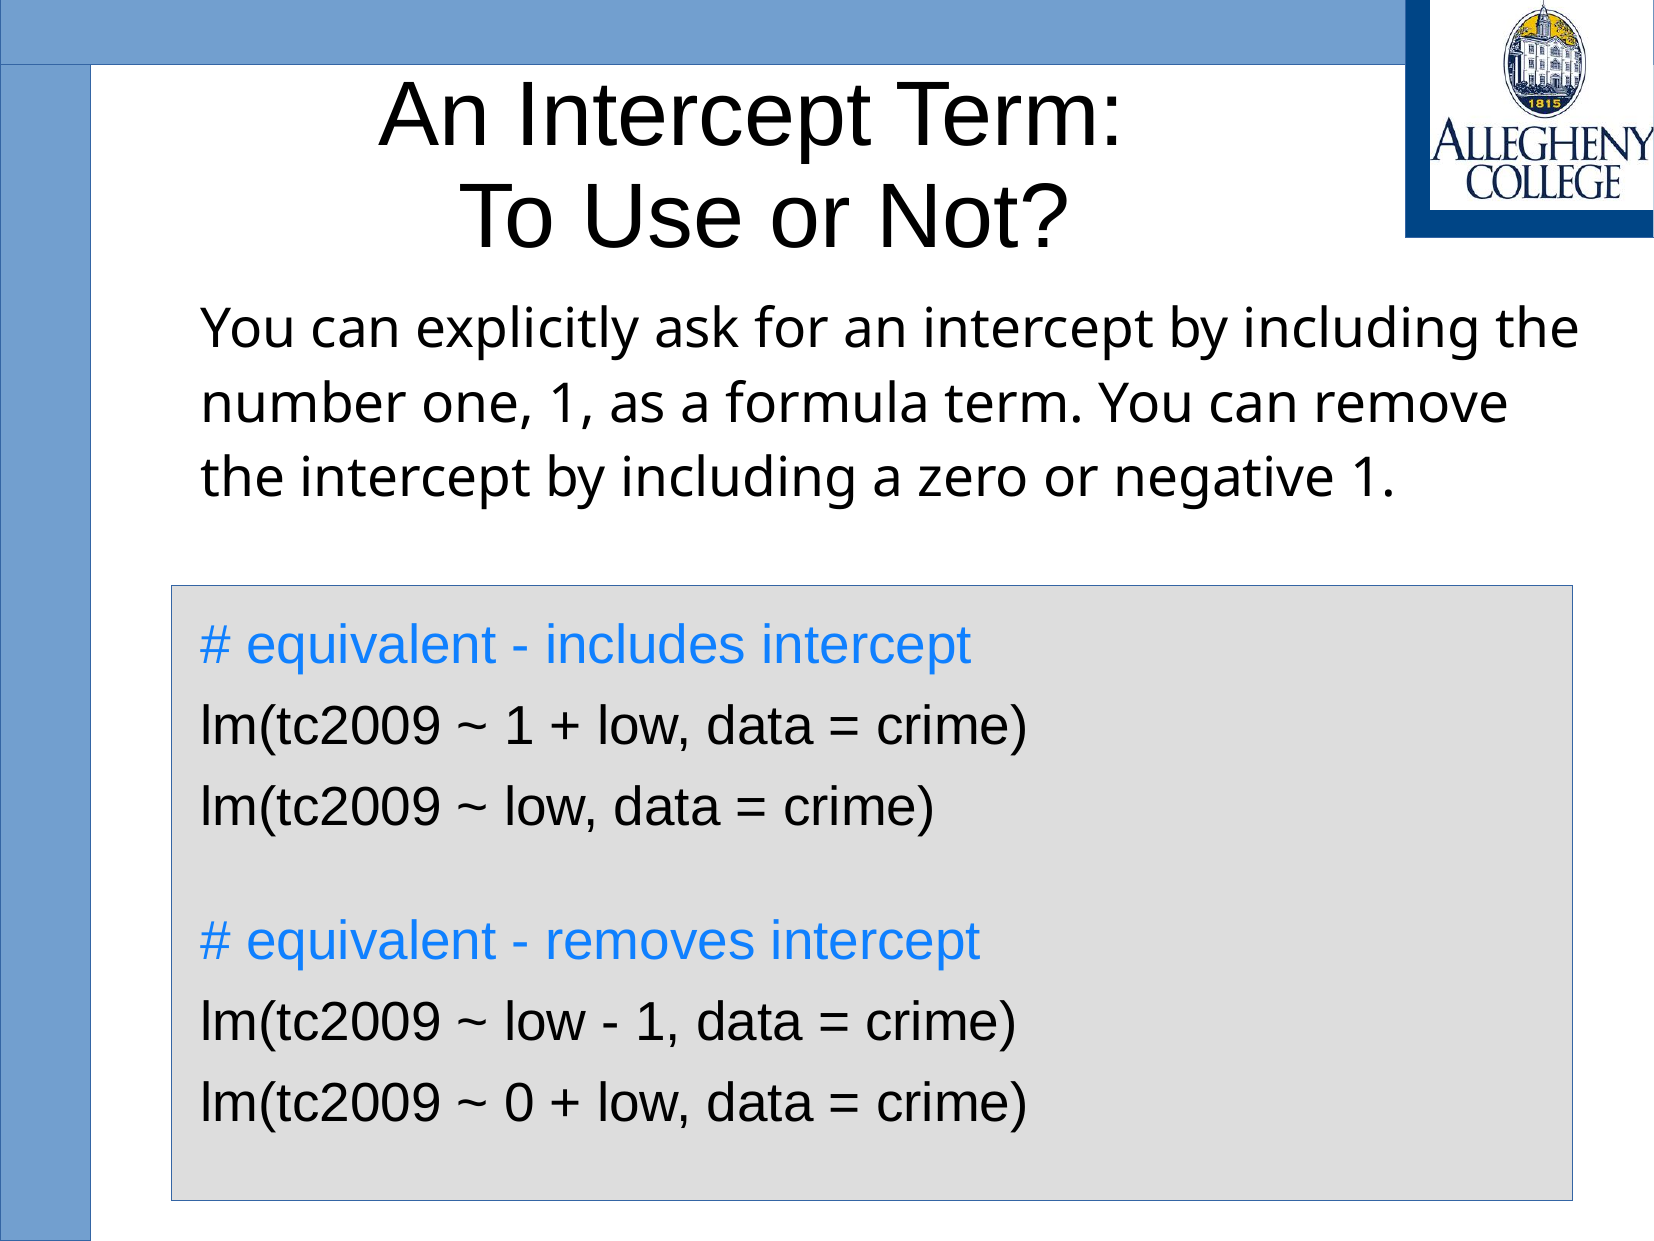

# An Intercept Term: To Use or Not?
You can explicitly ask for an intercept by including the number one, 1, as a formula term. You can remove the intercept by including a zero or negative 1.
# equivalent - includes intercept
lm(tc2009 ~ 1 + low, data = crime)
lm(tc2009 ~ low, data = crime)
# equivalent - removes intercept
lm(tc2009 ~ low - 1, data = crime)
lm(tc2009 ~ 0 + low, data = crime)